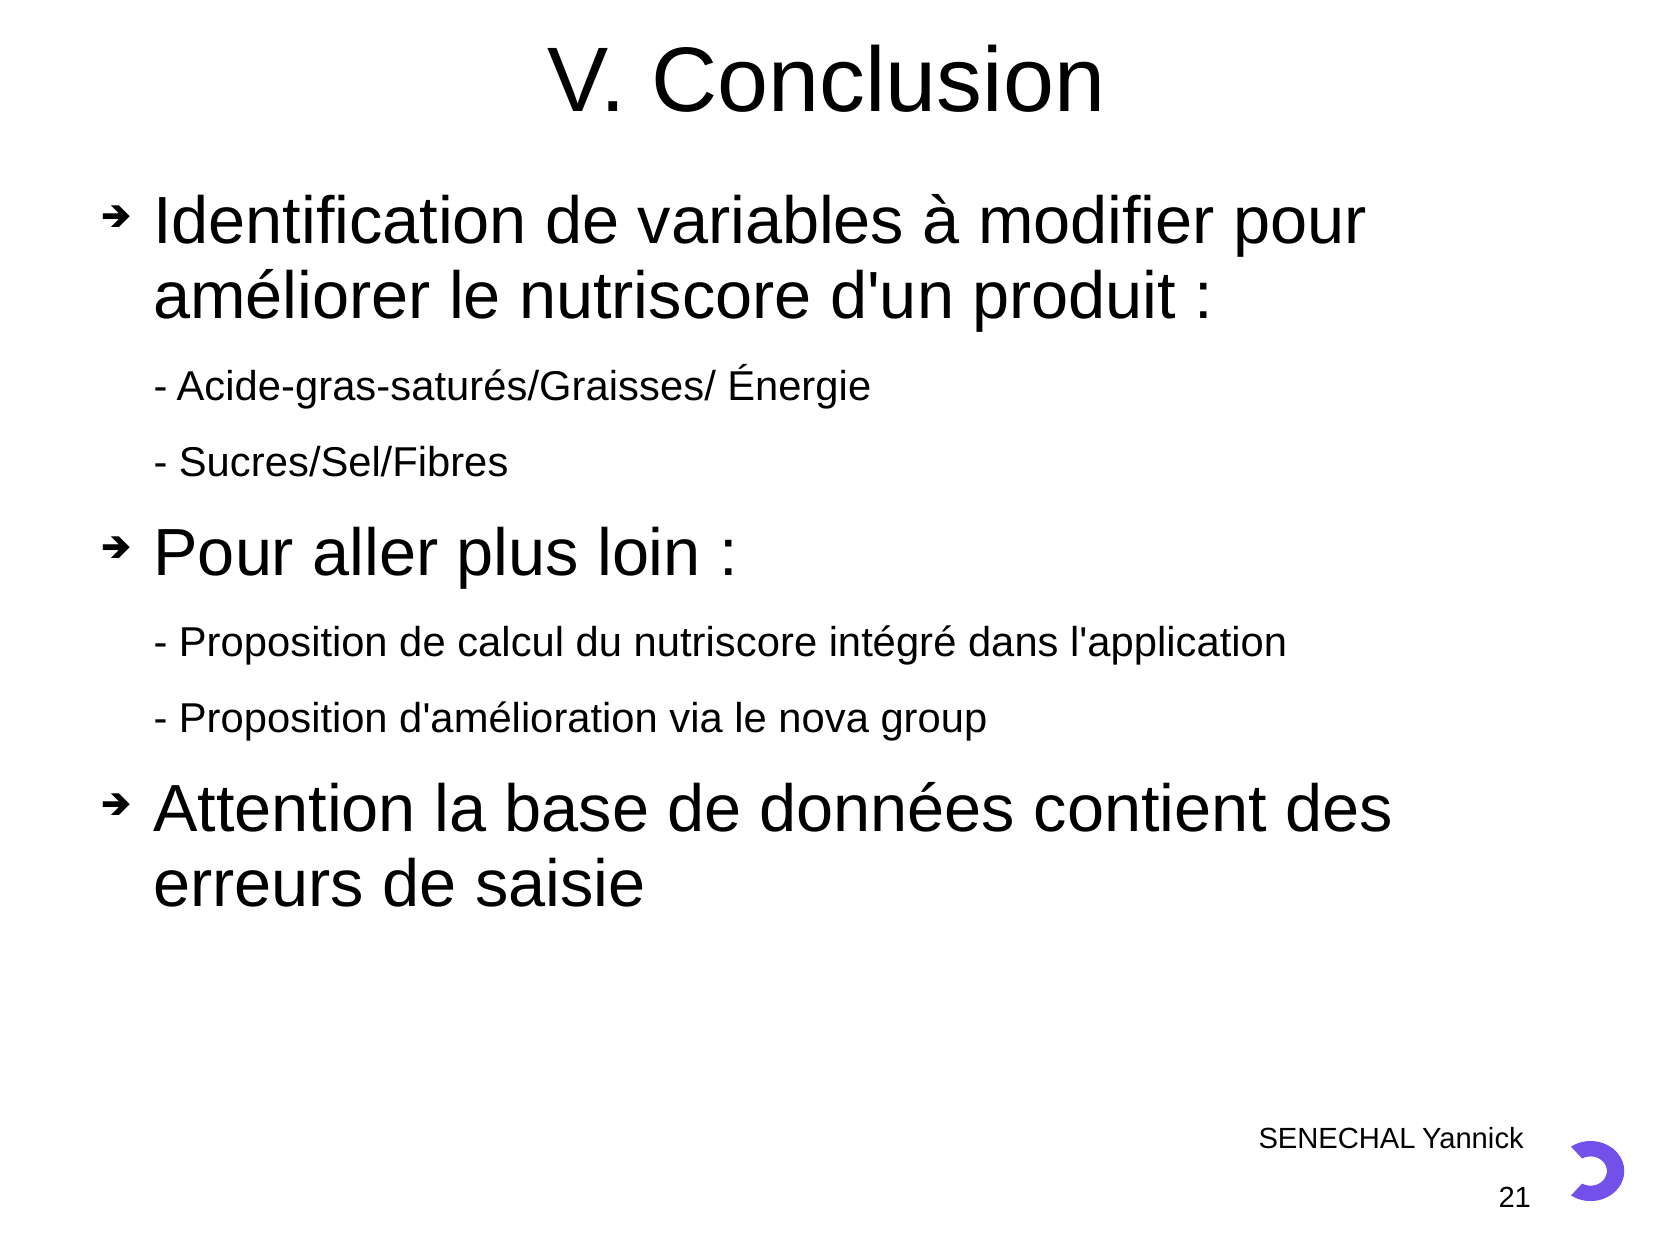

# V. Conclusion
Identification de variables à modifier pour améliorer le nutriscore d'un produit :
- Acide-gras-saturés/Graisses/ Énergie
- Sucres/Sel/Fibres
Pour aller plus loin :
- Proposition de calcul du nutriscore intégré dans l'application
- Proposition d'amélioration via le nova group
Attention la base de données contient des erreurs de saisie
SENECHAL Yannick
21